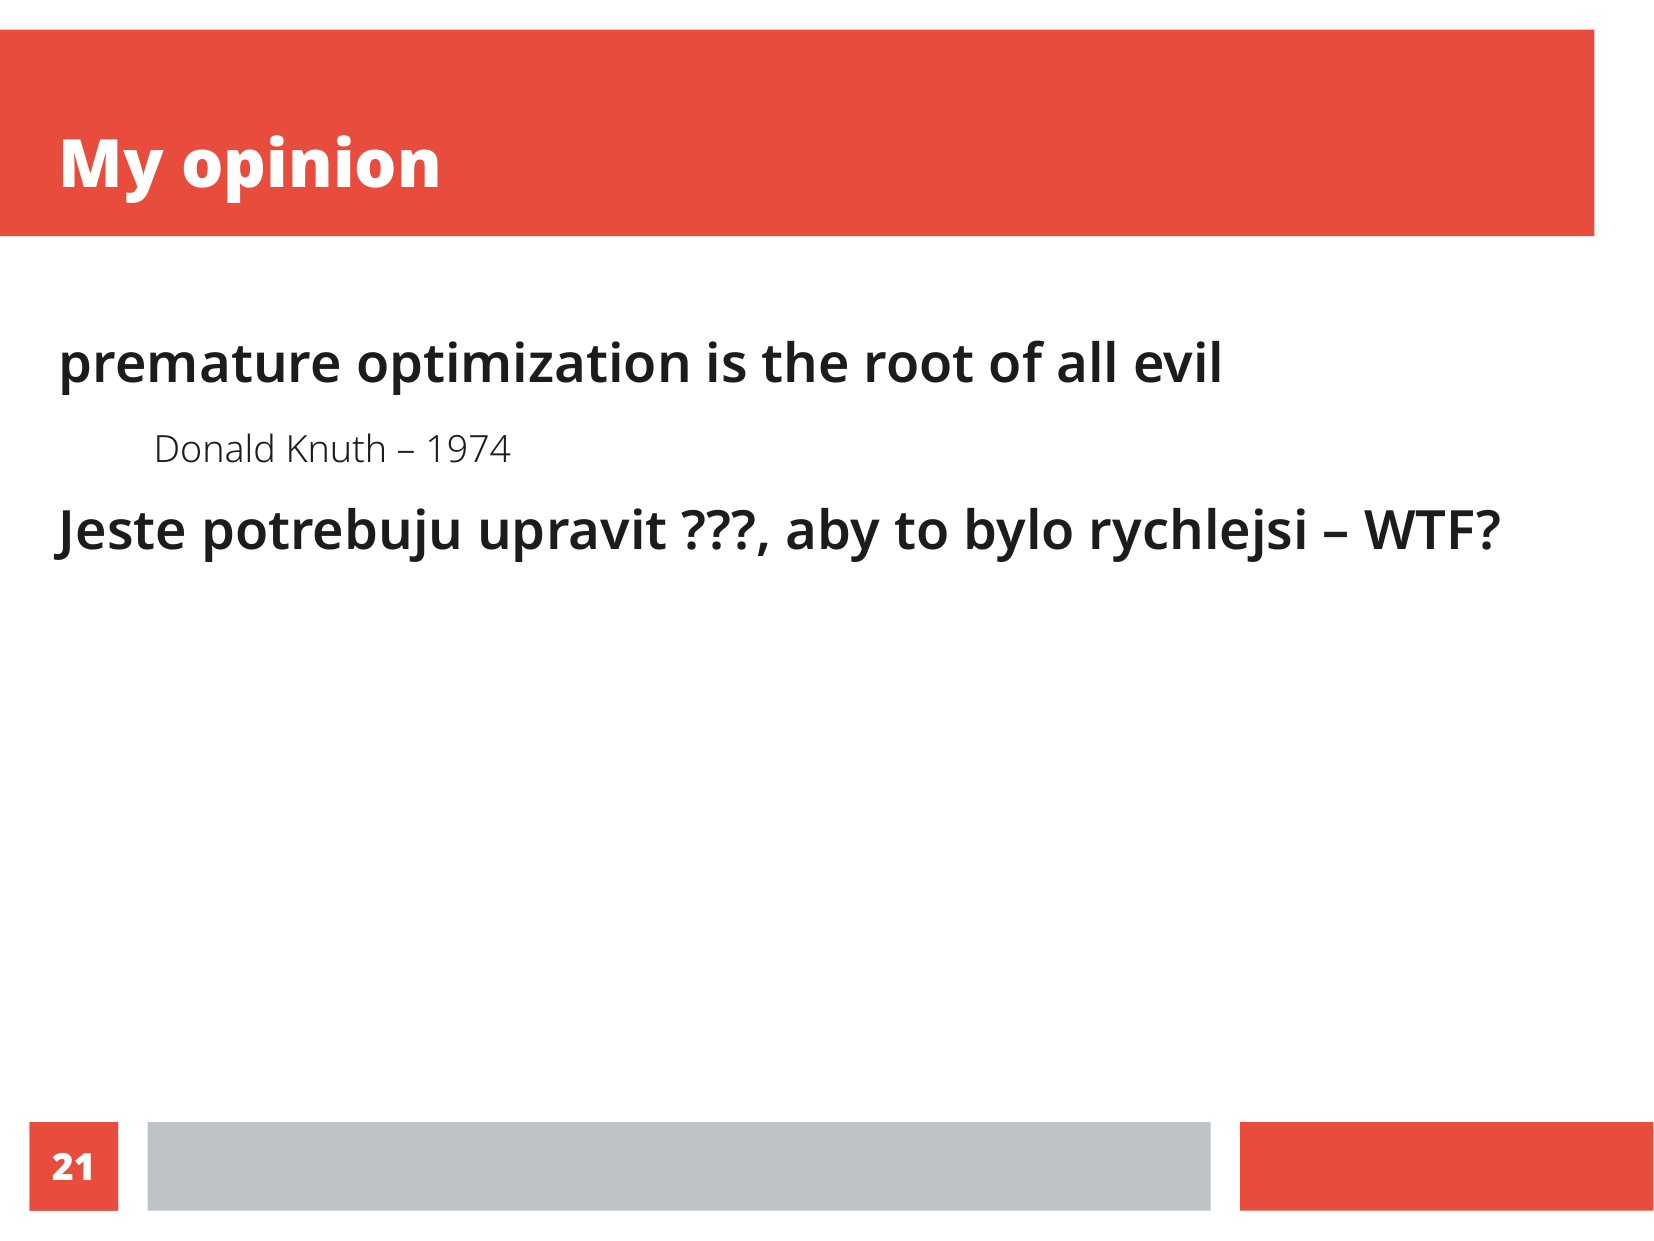

# My opinion
premature optimization is the root of all evil
Donald Knuth – 1974
Jeste potrebuju upravit ???, aby to bylo rychlejsi – WTF?
21